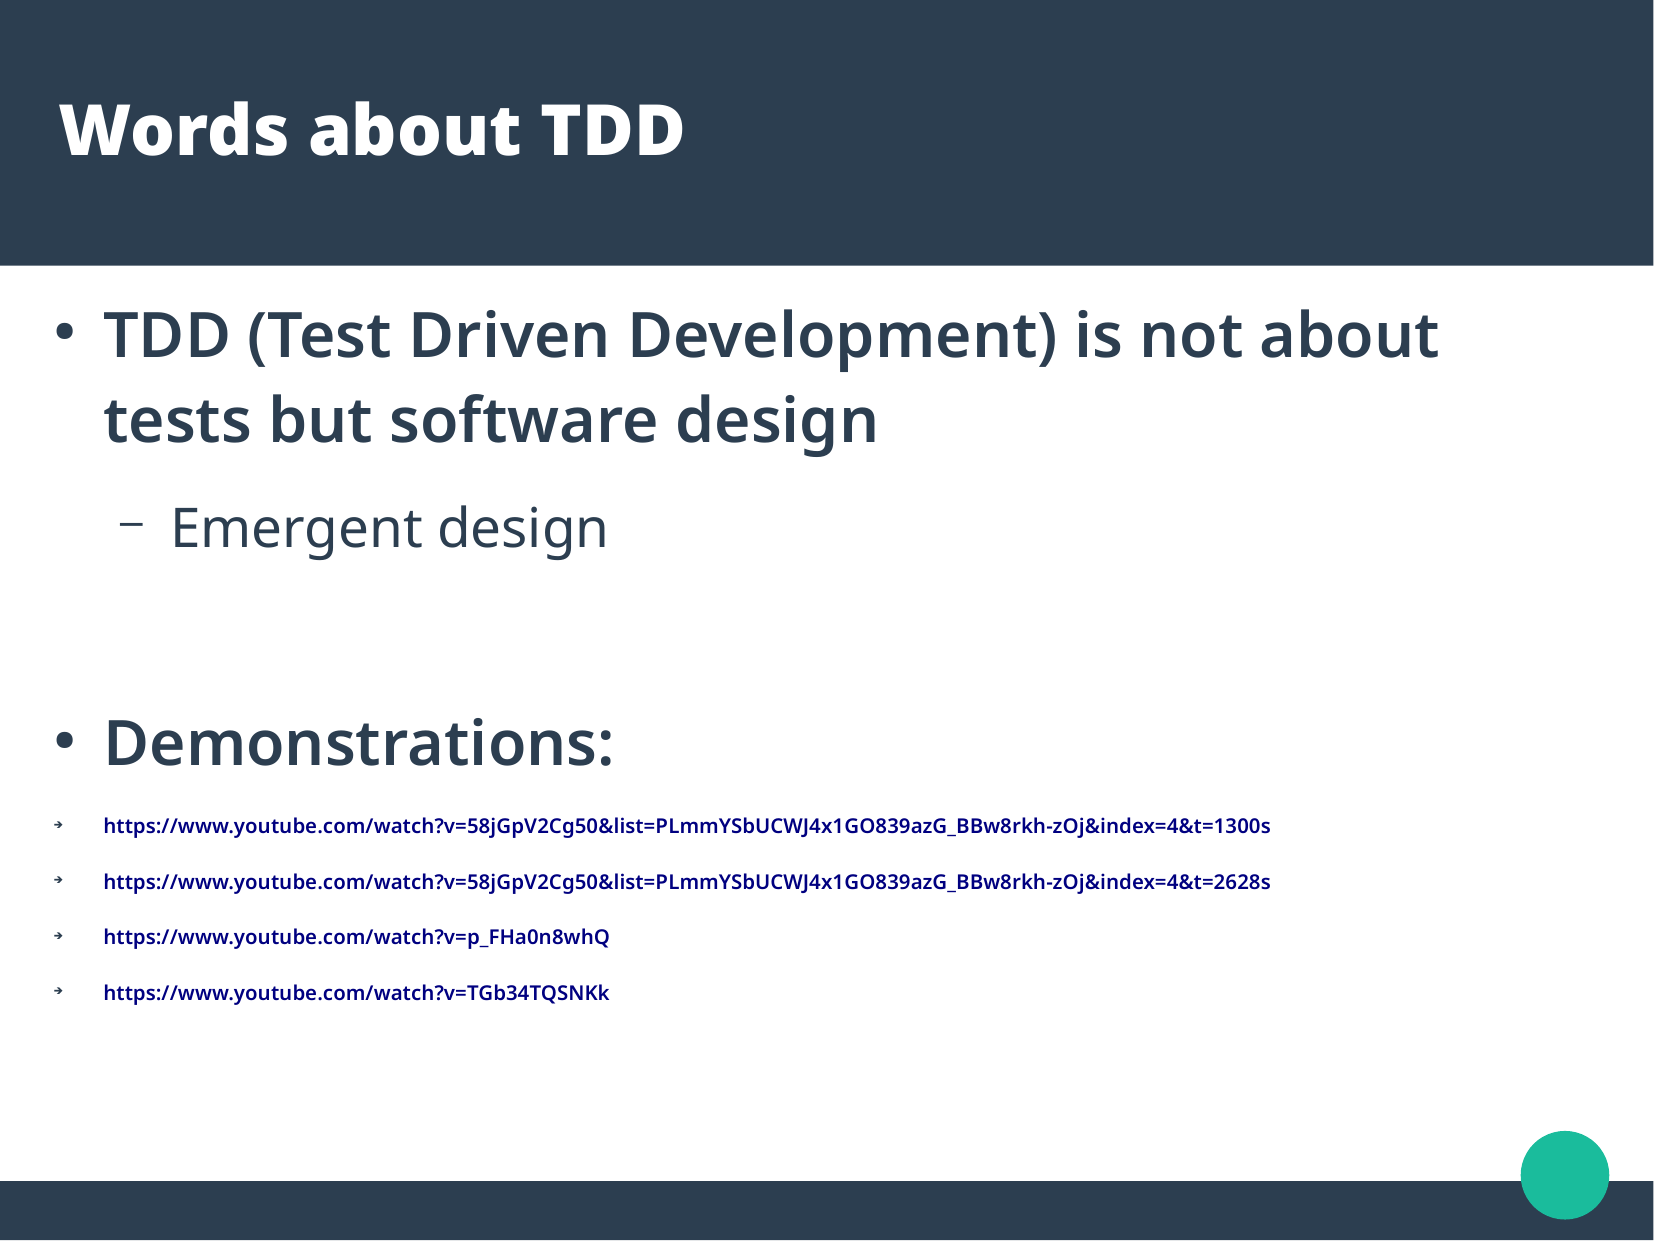

# Words about TDD
TDD (Test Driven Development) is not about tests but software design
Emergent design
Demonstrations:
https://www.youtube.com/watch?v=58jGpV2Cg50&list=PLmmYSbUCWJ4x1GO839azG_BBw8rkh-zOj&index=4&t=1300s
https://www.youtube.com/watch?v=58jGpV2Cg50&list=PLmmYSbUCWJ4x1GO839azG_BBw8rkh-zOj&index=4&t=2628s
https://www.youtube.com/watch?v=p_FHa0n8whQ
https://www.youtube.com/watch?v=TGb34TQSNKk